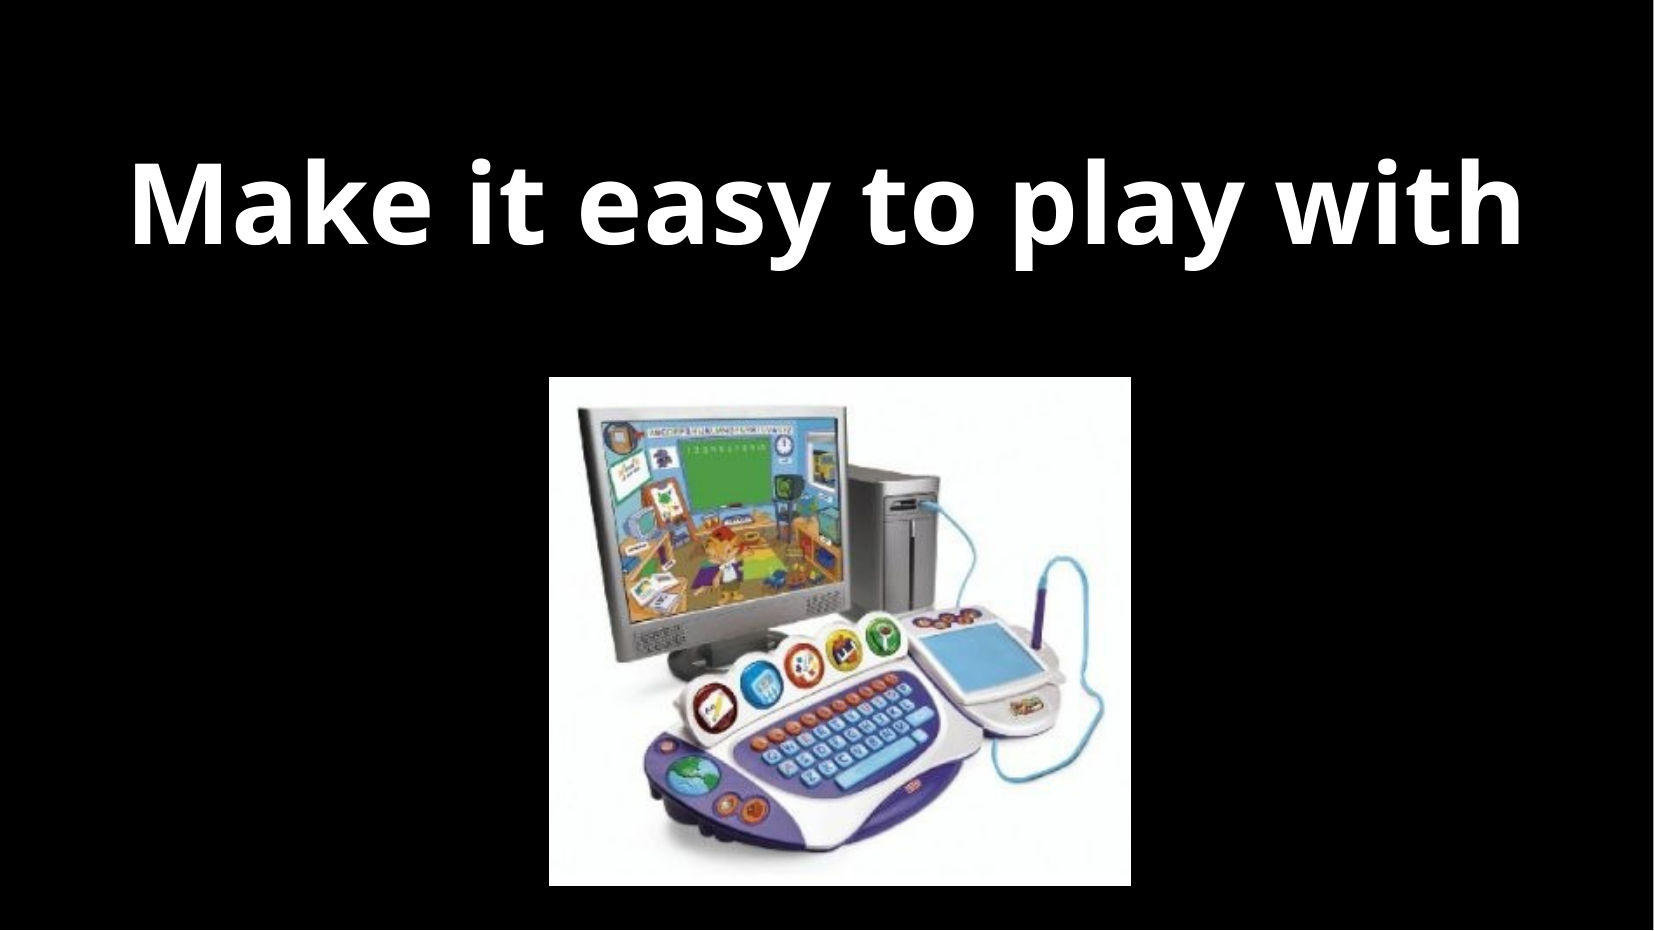

# Make it easy to play with